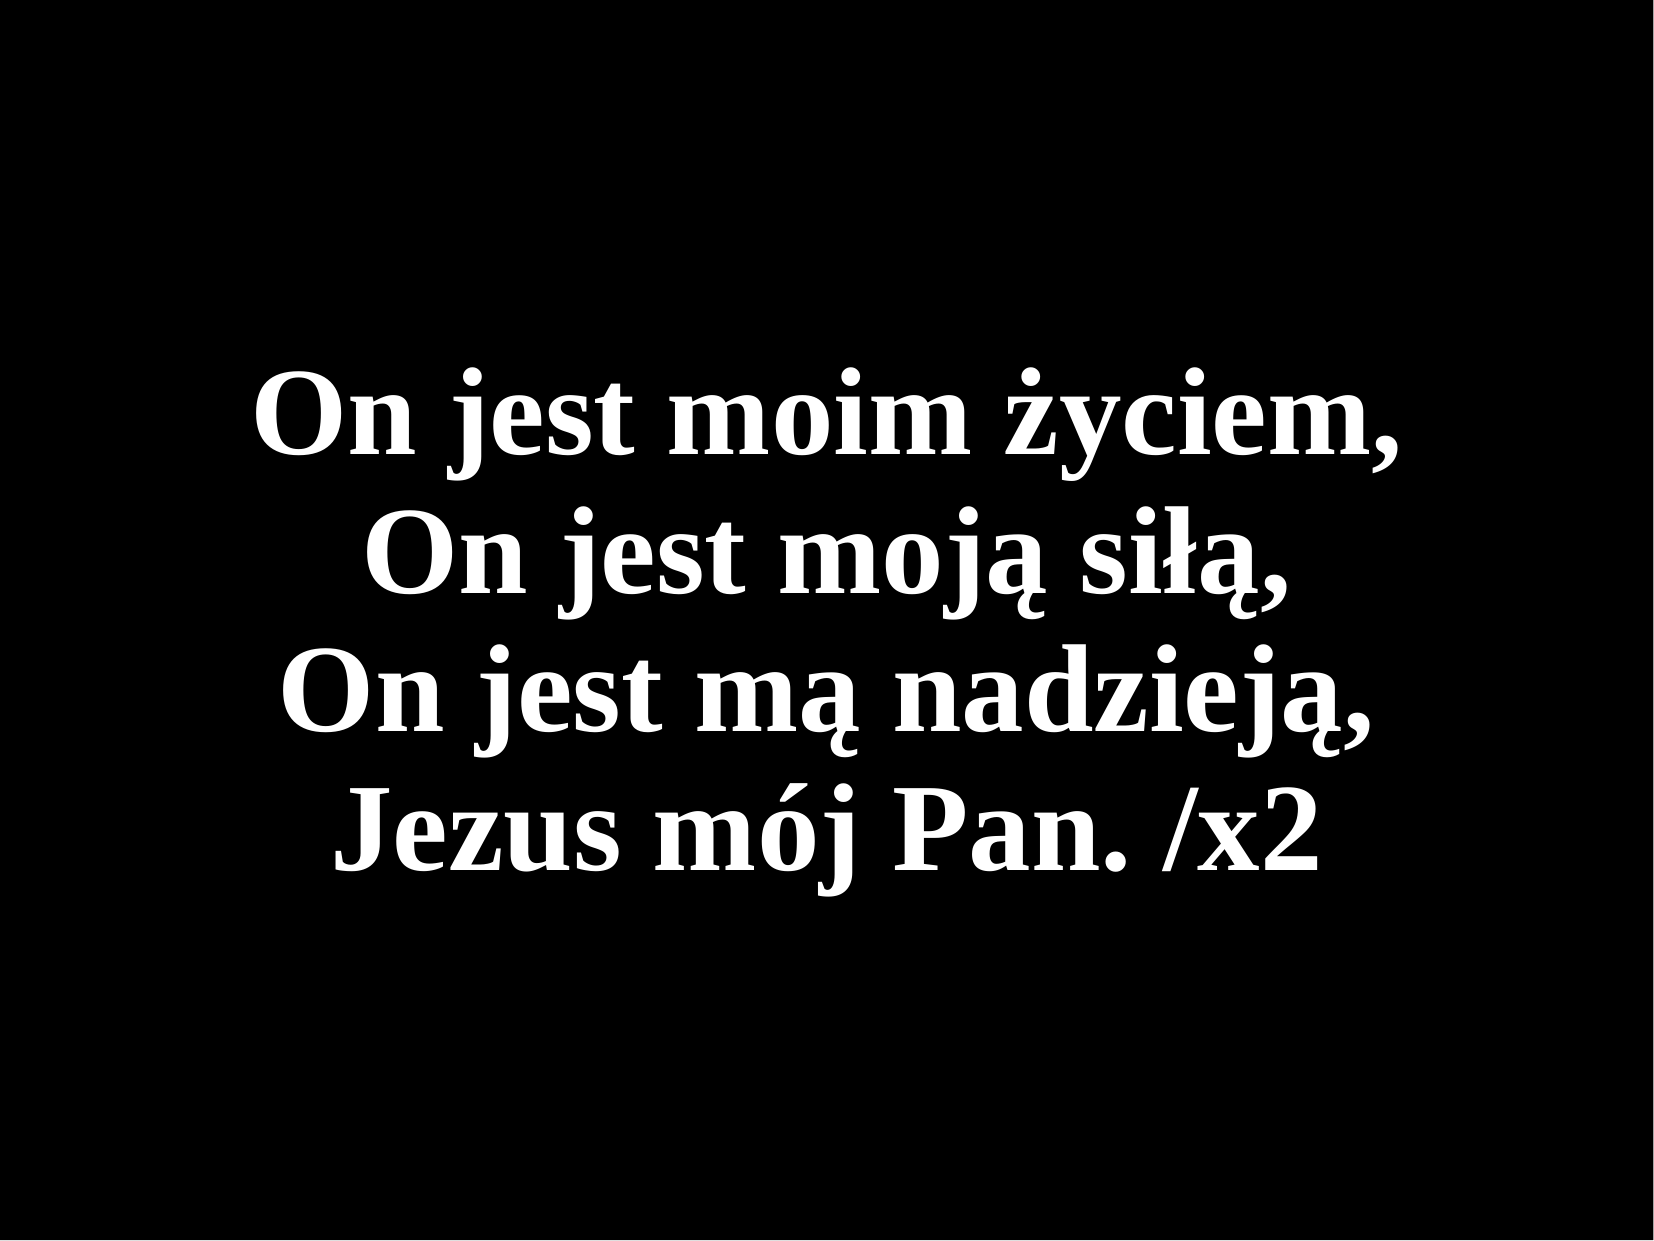

# On jest moim życiem, On jest moją siłą, On jest mą nadzieją, Jezus mój Pan. /x2